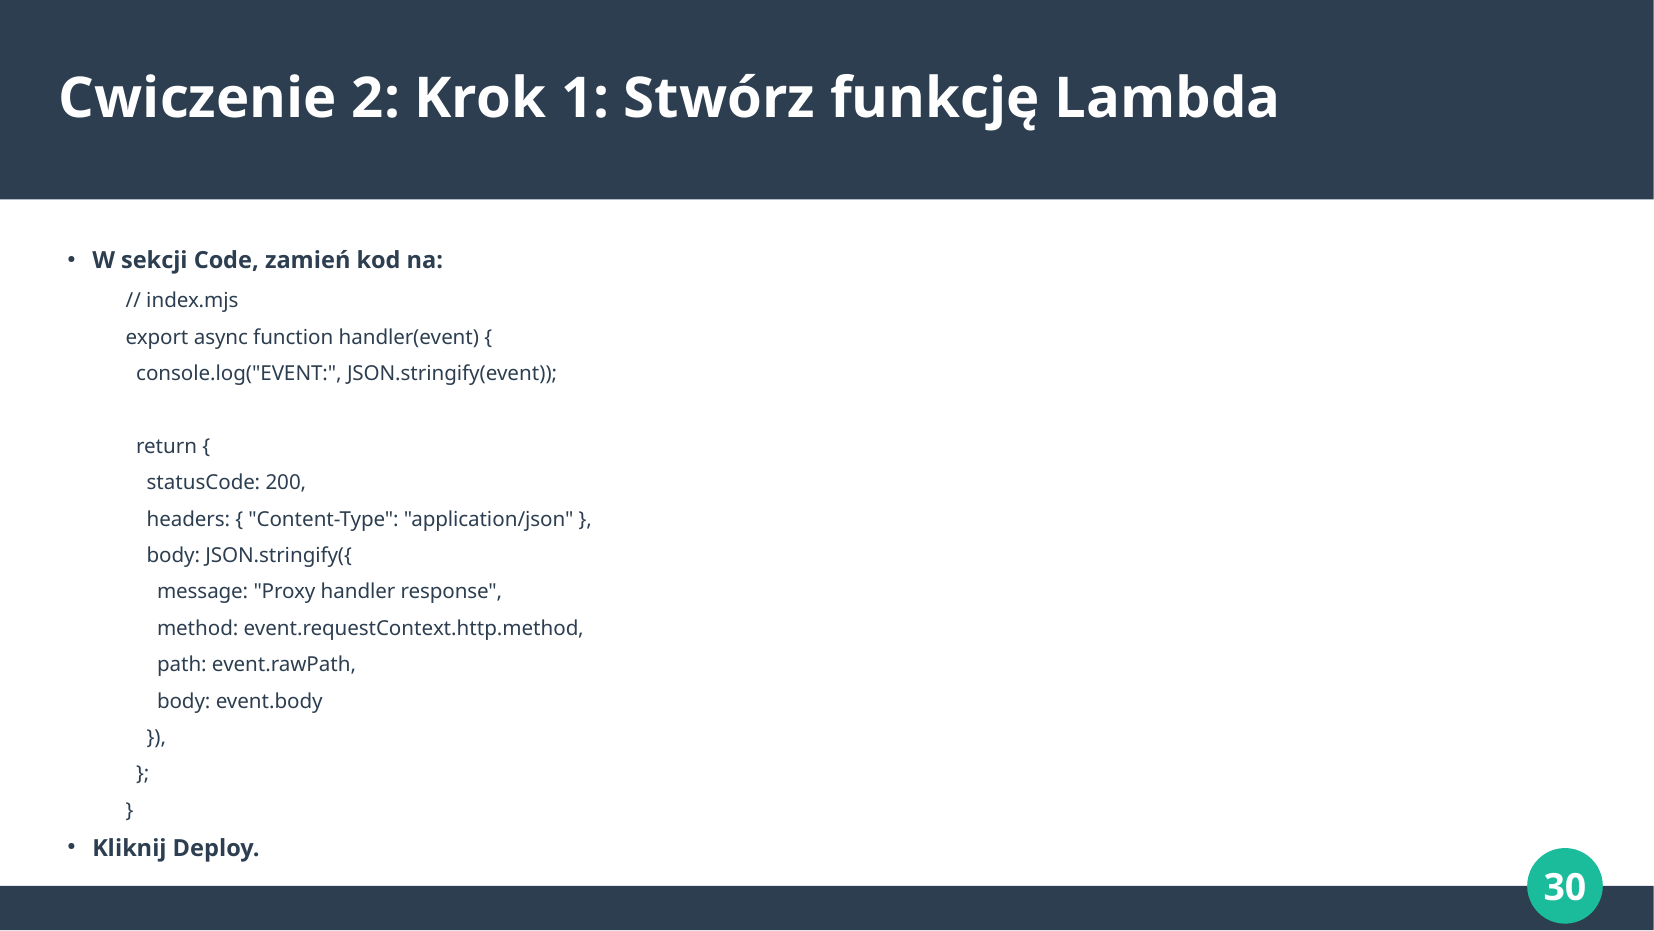

# Cwiczenie 2: Krok 1: Stwórz funkcję Lambda
W sekcji Code, zamień kod na:
// index.mjs
export async function handler(event) {
 console.log("EVENT:", JSON.stringify(event));
 return {
 statusCode: 200,
 headers: { "Content-Type": "application/json" },
 body: JSON.stringify({
 message: "Proxy handler response",
 method: event.requestContext.http.method,
 path: event.rawPath,
 body: event.body
 }),
 };
}
Kliknij Deploy.